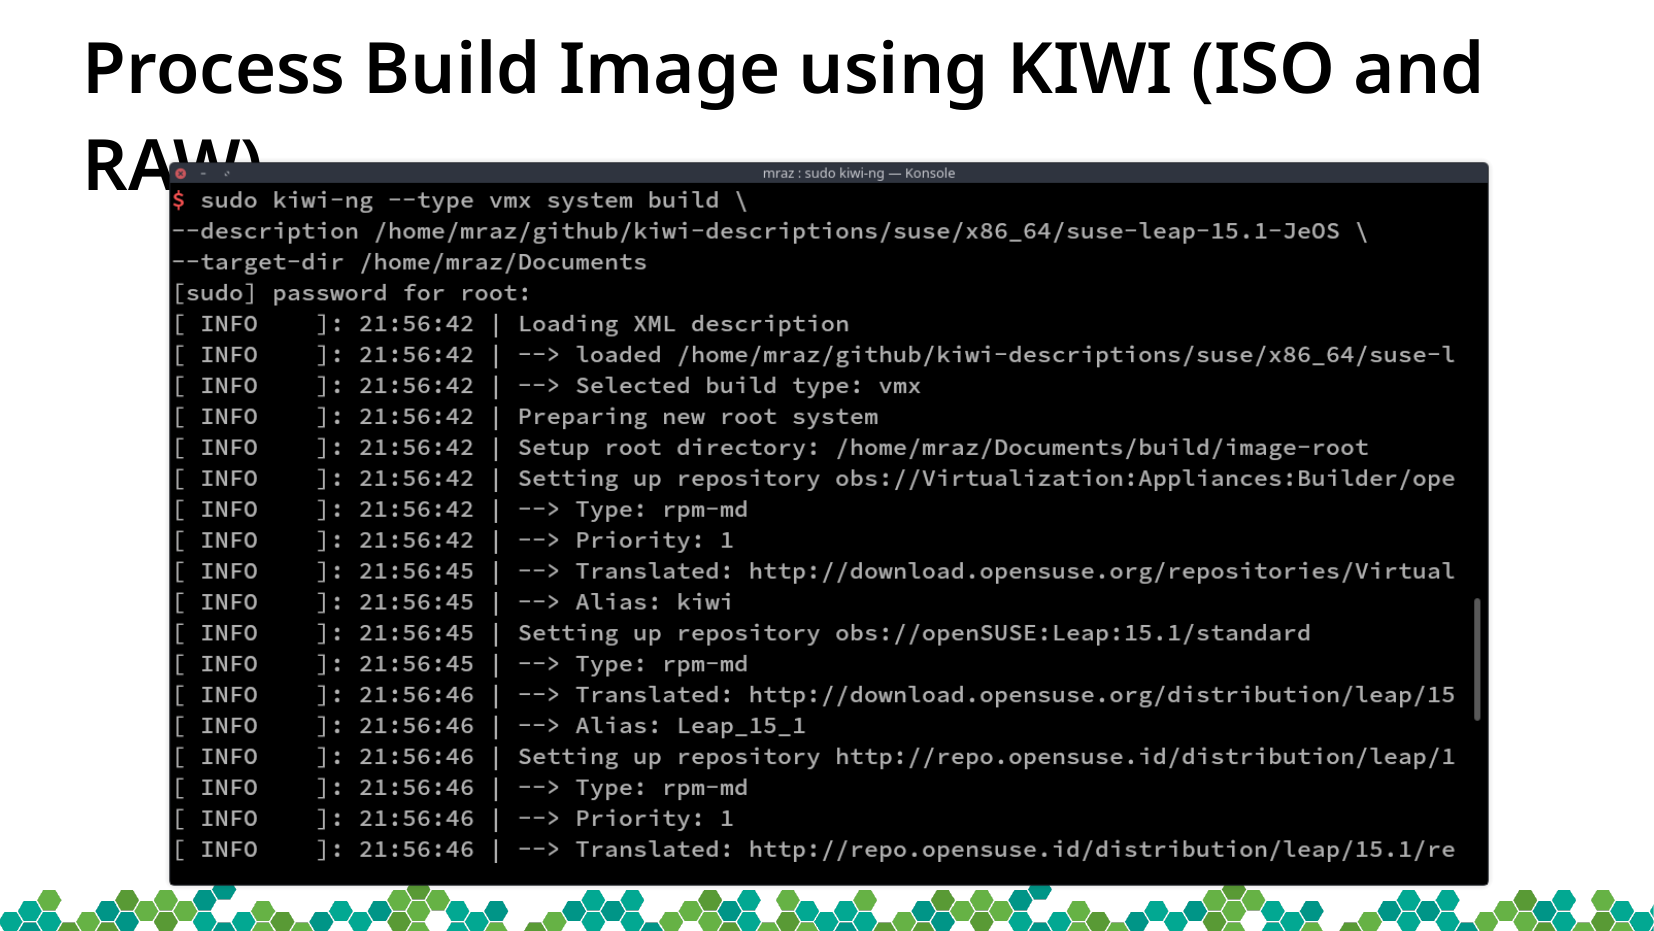

# Process Build Image using KIWI (ISO and RAW)